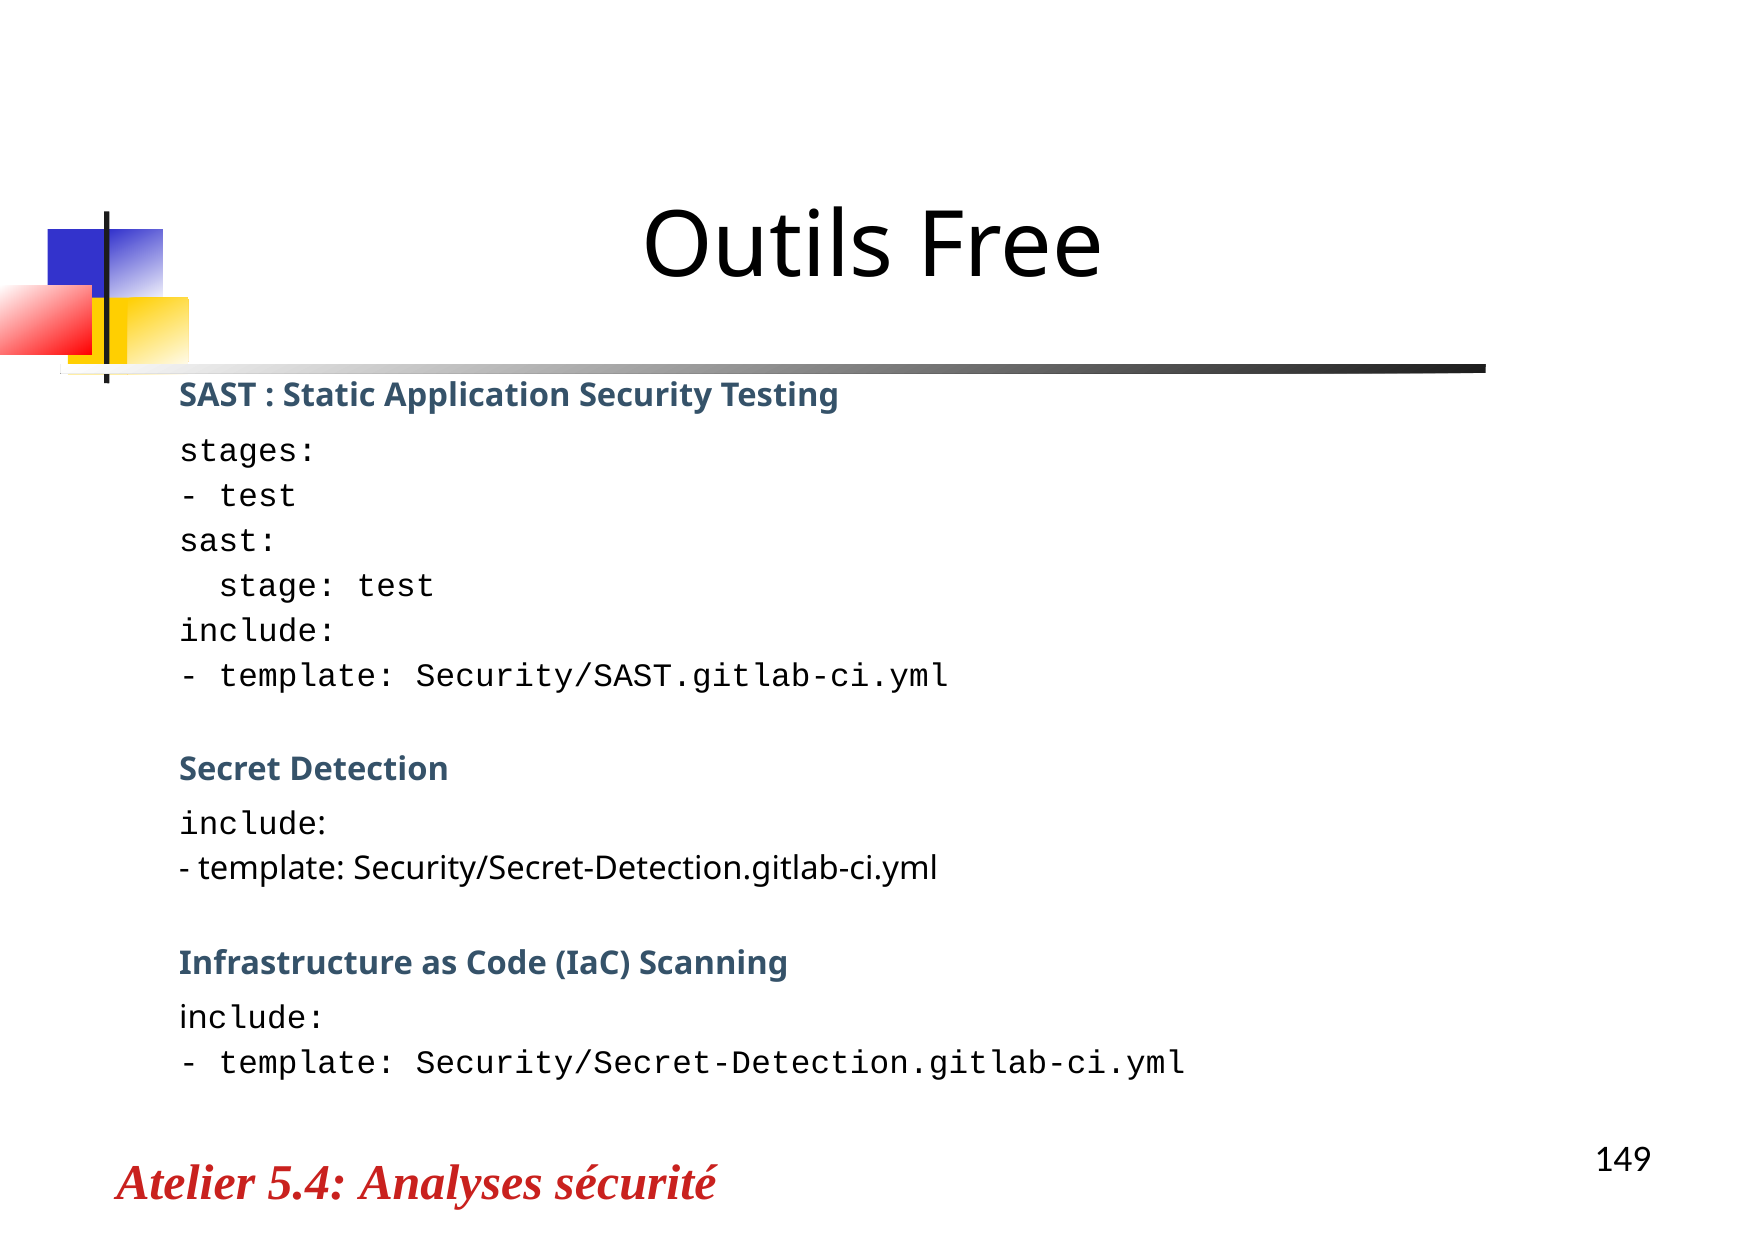

# Outils Free
SAST : Static Application Security Testing
stages:
- test
sast:
 stage: test
include:
- template: Security/SAST.gitlab-ci.yml
Secret Detection
include:
- template: Security/Secret-Detection.gitlab-ci.yml
Infrastructure as Code (IaC) Scanning
include:
- template: Security/Secret-Detection.gitlab-ci.yml
Atelier 5.4: Analyses sécurité